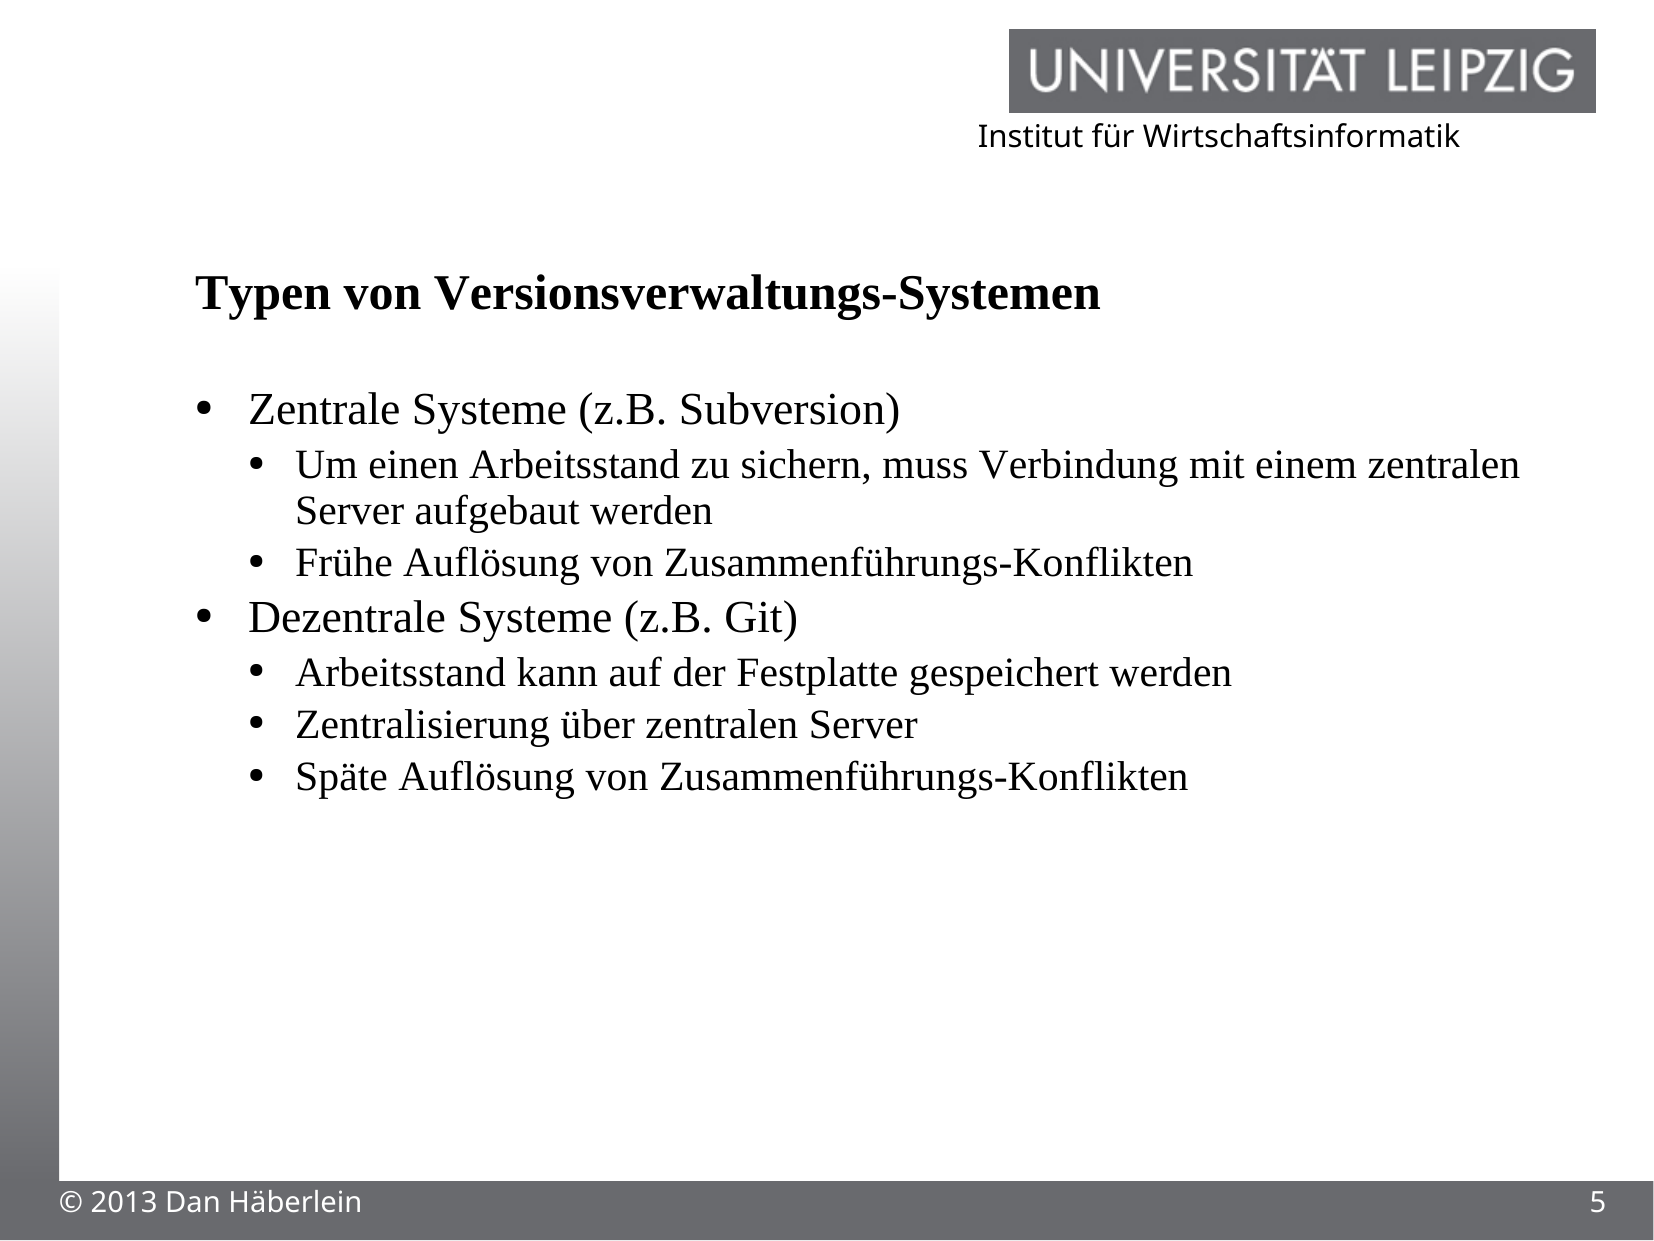

# Typen von Versionsverwaltungs-Systemen
Zentrale Systeme (z.B. Subversion)
Um einen Arbeitsstand zu sichern, muss Verbindung mit einem zentralen Server aufgebaut werden
Frühe Auflösung von Zusammenführungs-Konflikten
Dezentrale Systeme (z.B. Git)
Arbeitsstand kann auf der Festplatte gespeichert werden
Zentralisierung über zentralen Server
Späte Auflösung von Zusammenführungs-Konflikten